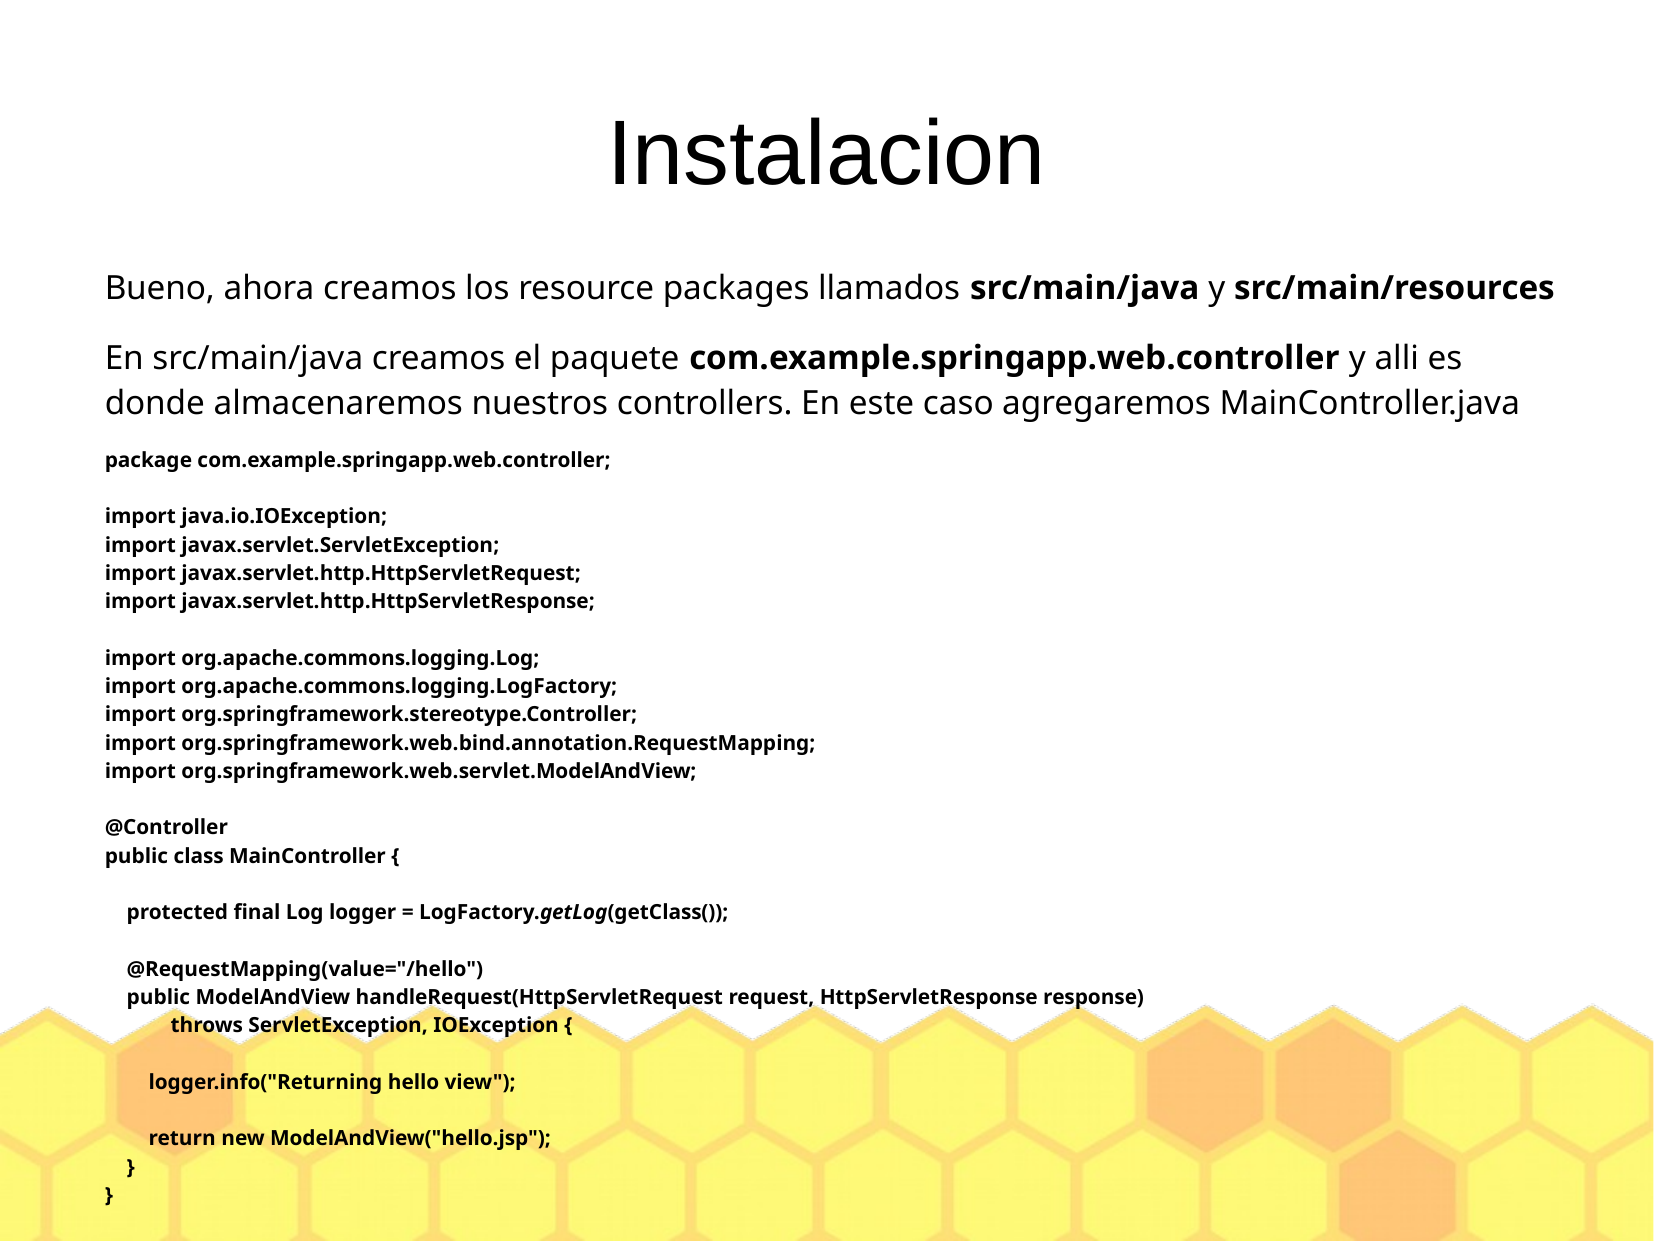

# Instalacion
Bueno, ahora creamos los resource packages llamados src/main/java y src/main/resources
En src/main/java creamos el paquete com.example.springapp.web.controller y alli es donde almacenaremos nuestros controllers. En este caso agregaremos MainController.java
package com.example.springapp.web.controller;
import java.io.IOException;
import javax.servlet.ServletException;
import javax.servlet.http.HttpServletRequest;
import javax.servlet.http.HttpServletResponse;
import org.apache.commons.logging.Log;
import org.apache.commons.logging.LogFactory;
import org.springframework.stereotype.Controller;
import org.springframework.web.bind.annotation.RequestMapping;
import org.springframework.web.servlet.ModelAndView;
@Controller
public class MainController {
 protected final Log logger = LogFactory.getLog(getClass());
 @RequestMapping(value="/hello")
 public ModelAndView handleRequest(HttpServletRequest request, HttpServletResponse response)
 throws ServletException, IOException {
 logger.info("Returning hello view");
 return new ModelAndView("hello.jsp");
 }
}